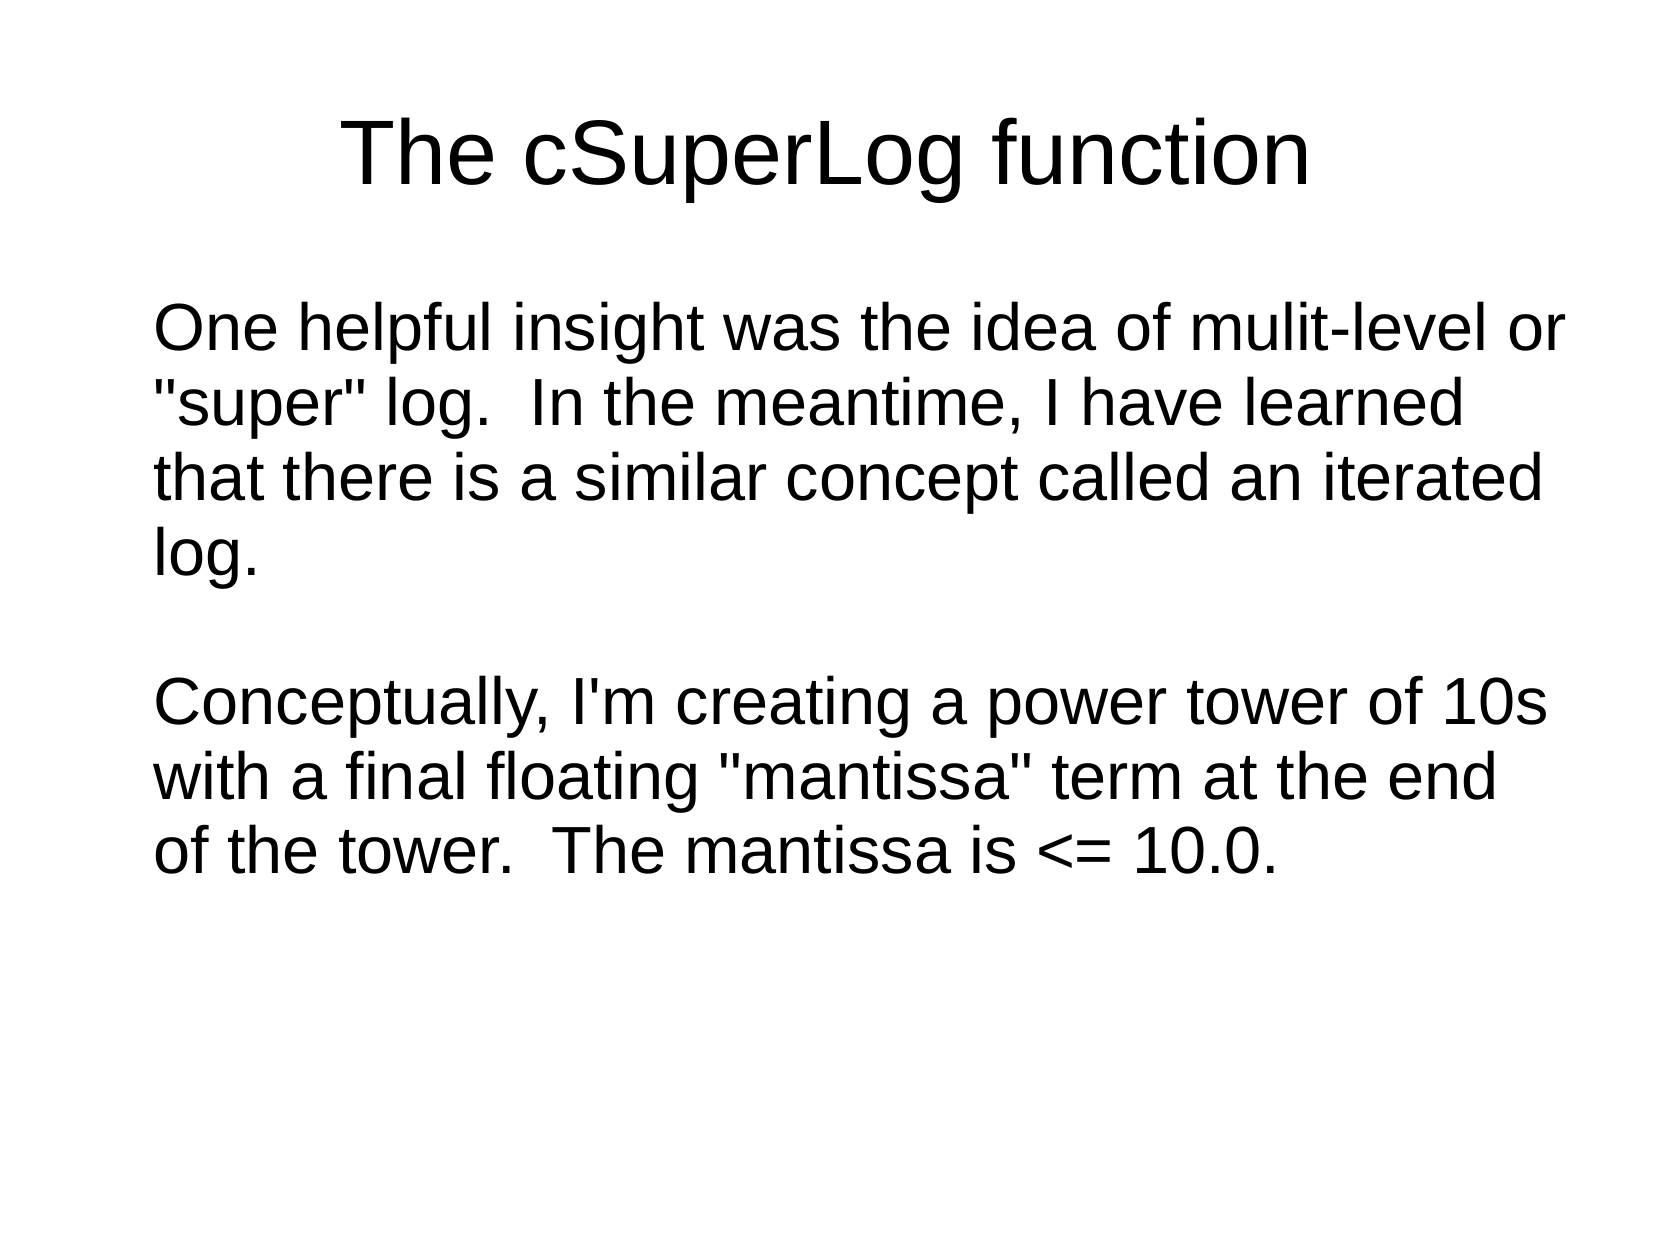

# The cSuperLog function
One helpful insight was the idea of mulit-level or "super" log. In the meantime, I have learned that there is a similar concept called an iterated log.
Conceptually, I'm creating a power tower of 10s with a final floating "mantissa" term at the end of the tower. The mantissa is <= 10.0.